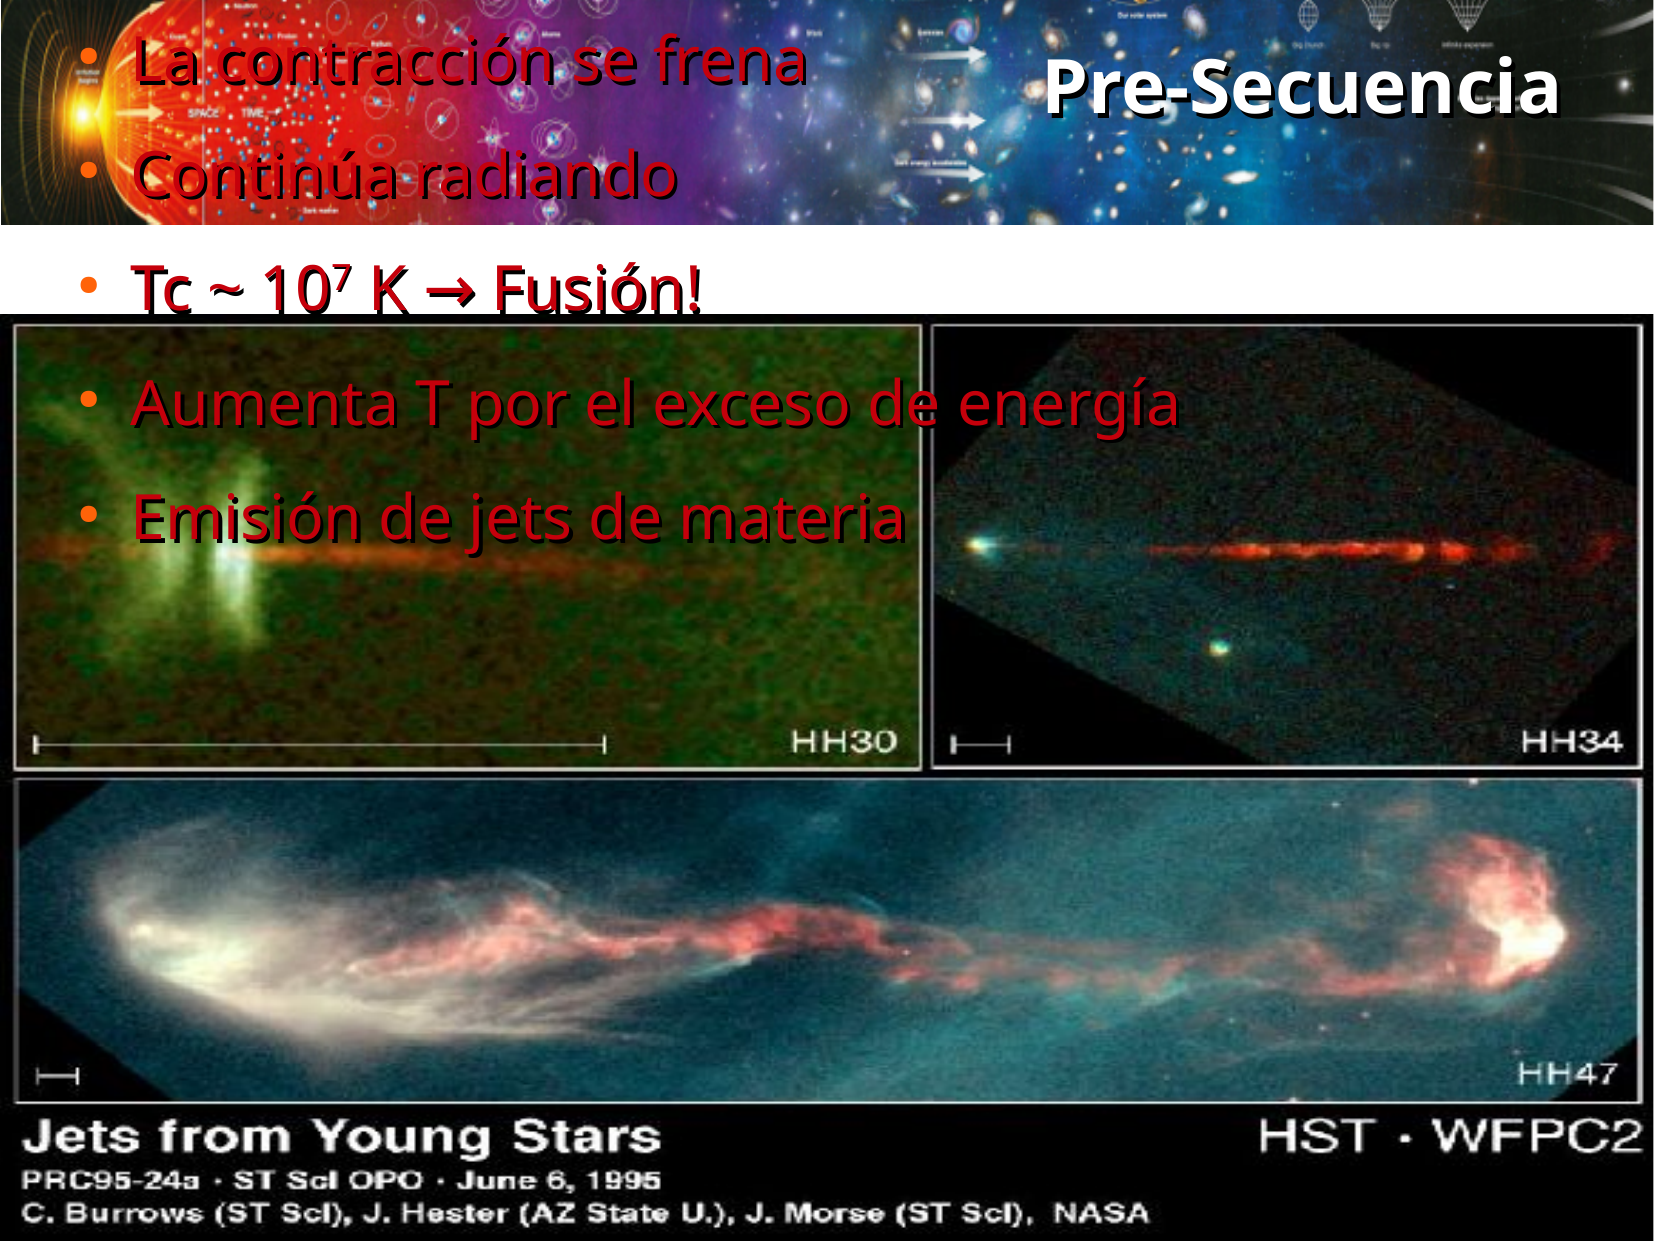

La contracción se frena
Continúa radiando
Tc ~ 107 K → Fusión!
Aumenta T por el exceso de energía
Emisión de jets de materia
# Pre-Secuencia
Oct 16, 2019
Asorey IPAC 2019 U02C04
16